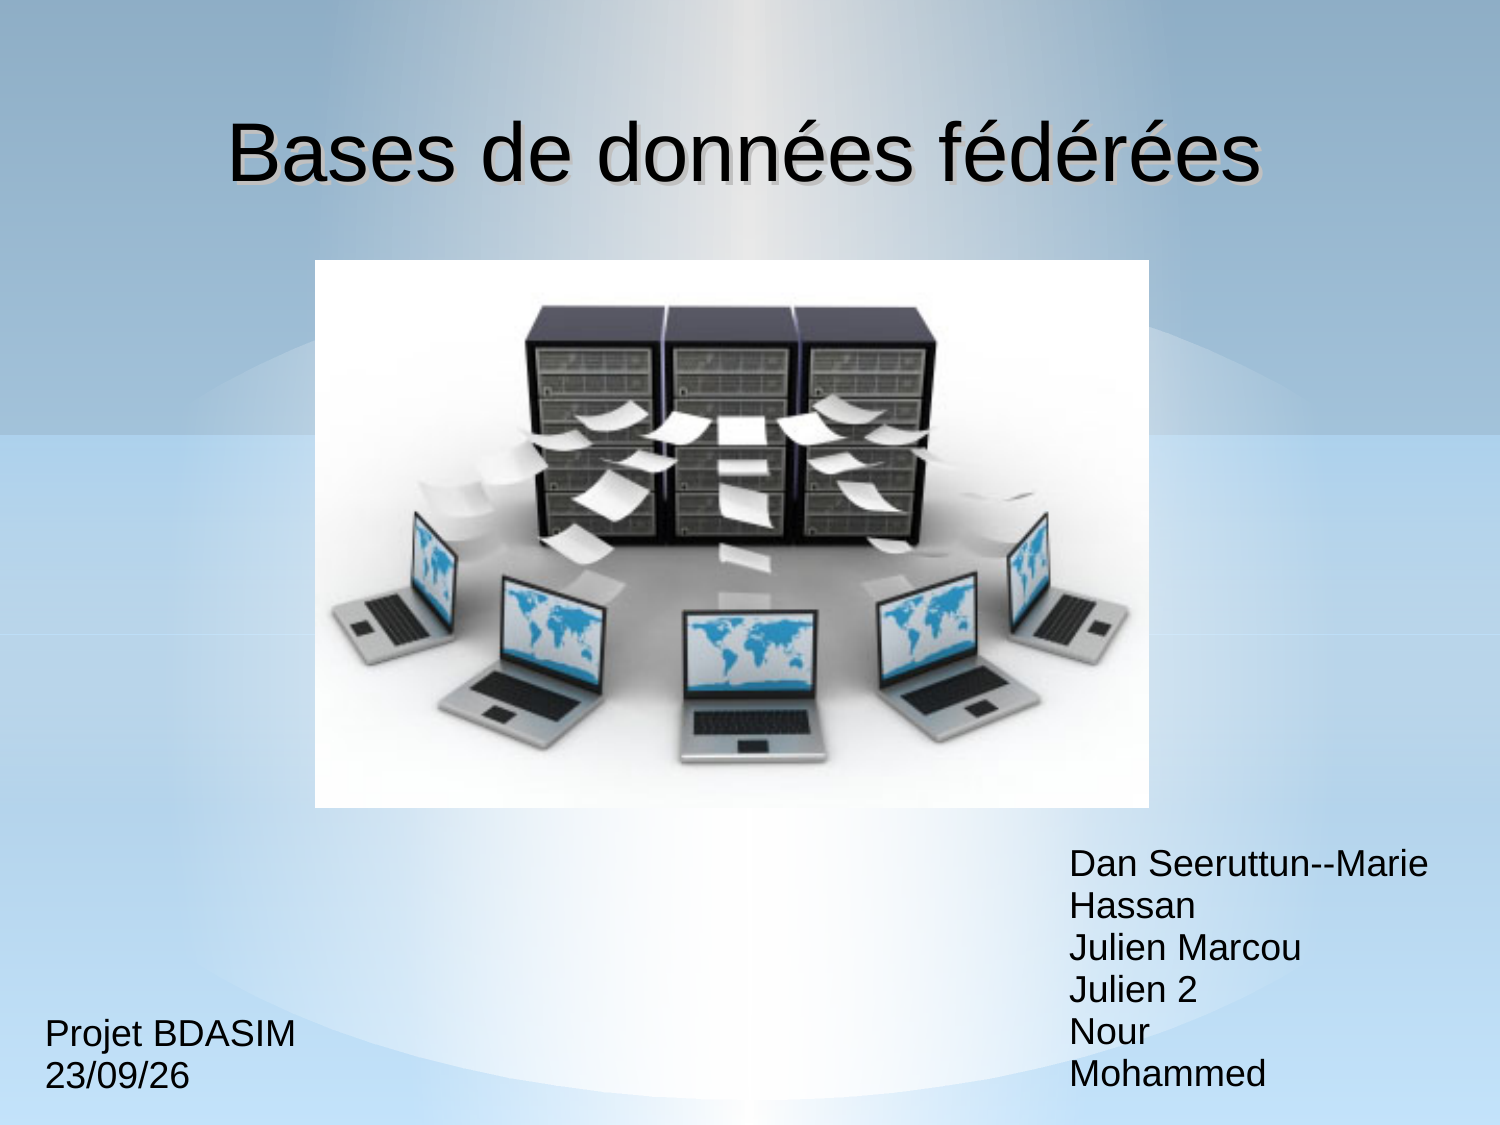

Bases de données fédérées
#
Dan Seeruttun--Marie
Hassan
Julien Marcou
Julien 2
Nour
Mohammed
Projet BDASIM